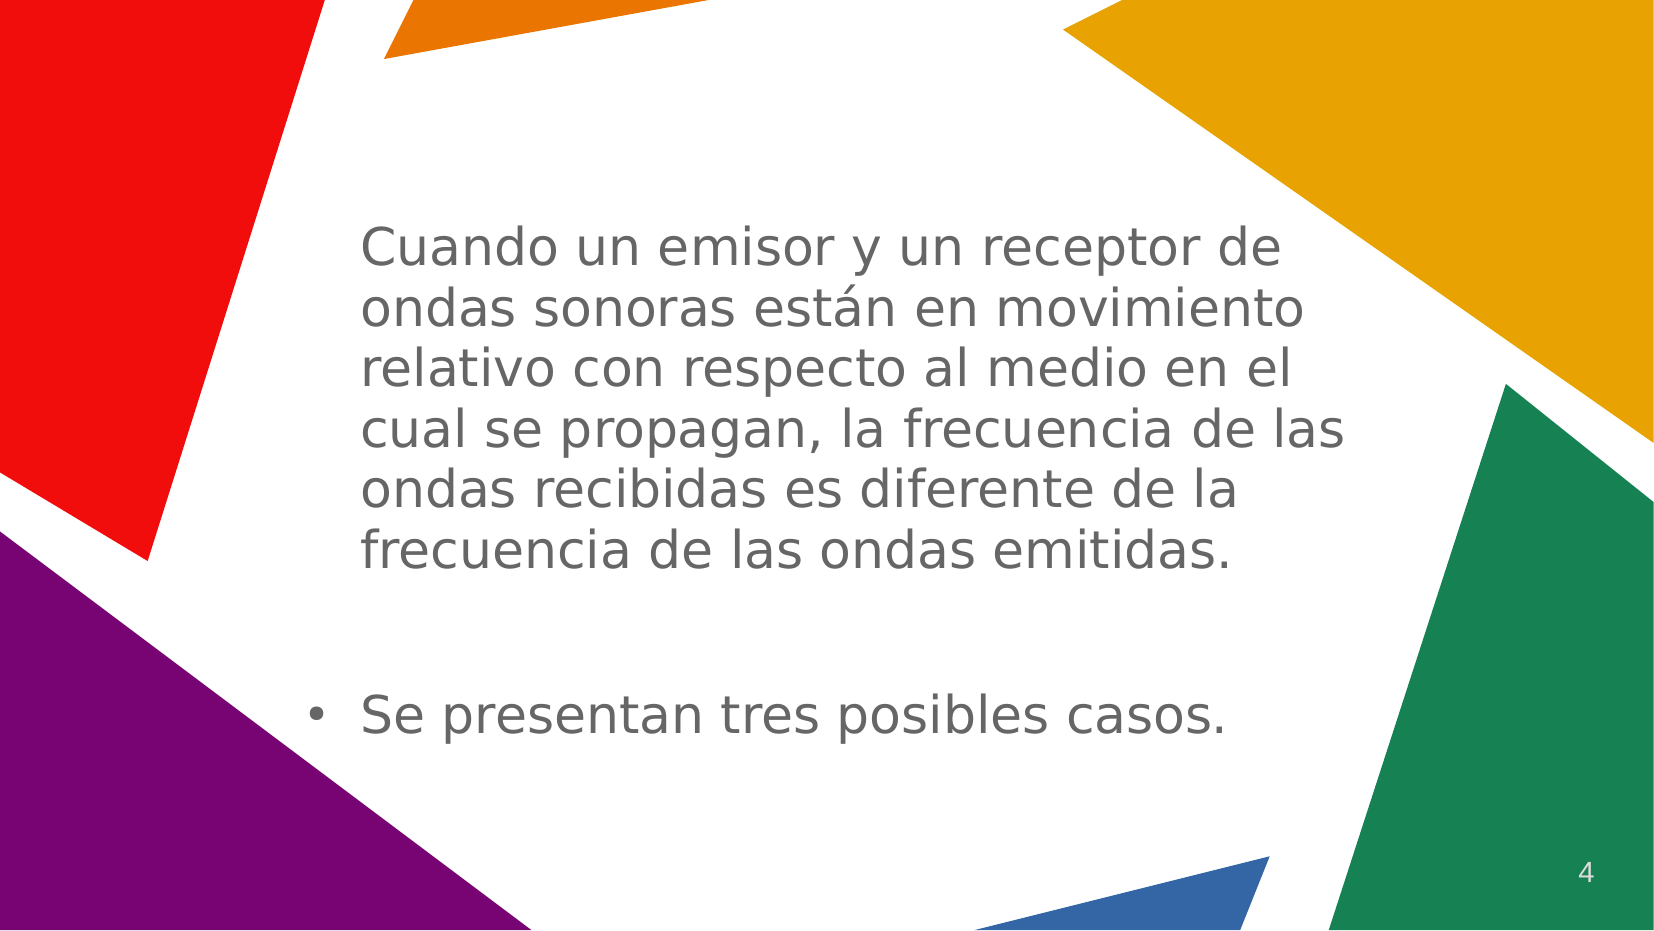

# Cuando un emisor y un receptor de ondas sonoras están en movimiento relativo con respecto al medio en el cual se propagan, la frecuencia de las ondas recibidas es diferente de la frecuencia de las ondas emitidas.
Se presentan tres posibles casos.
4